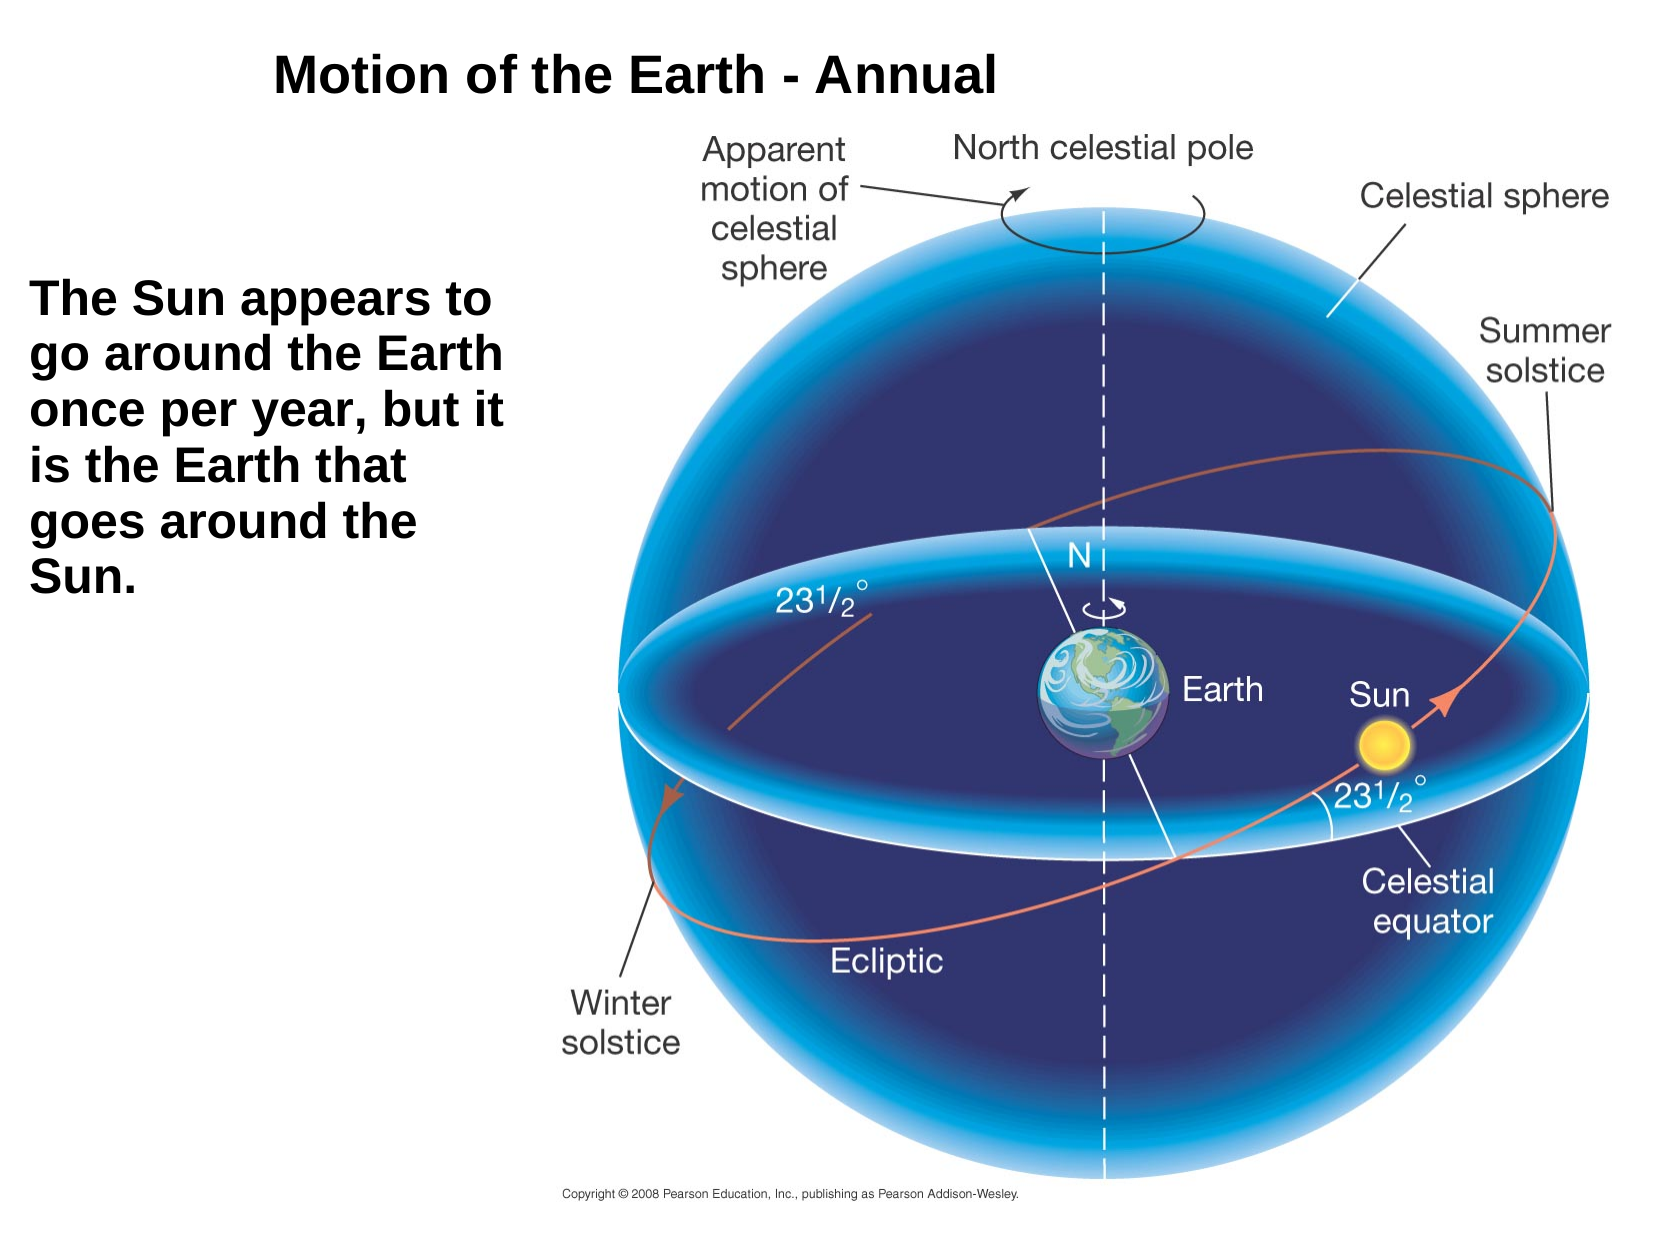

Motion of the Earth - Annual
The Sun appears to go around the Earth once per year, but it is the Earth that goes around the Sun.